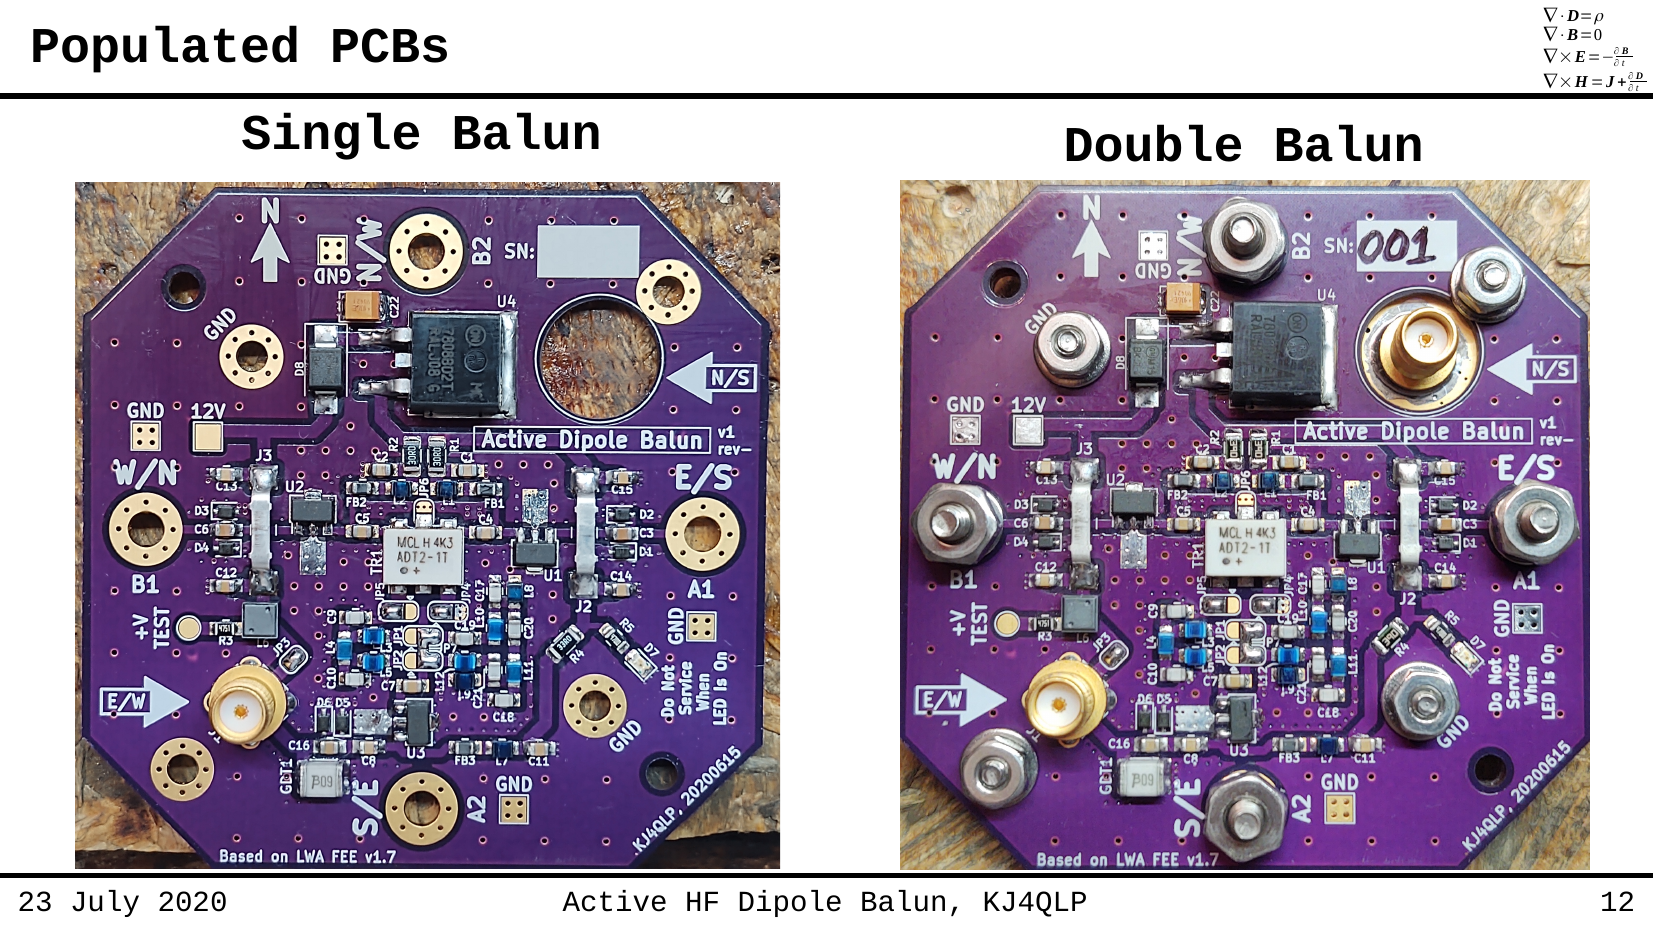

# Populated PCBs
Single Balun
Double Balun
23 July 2020
Active HF Dipole Balun, KJ4QLP
12